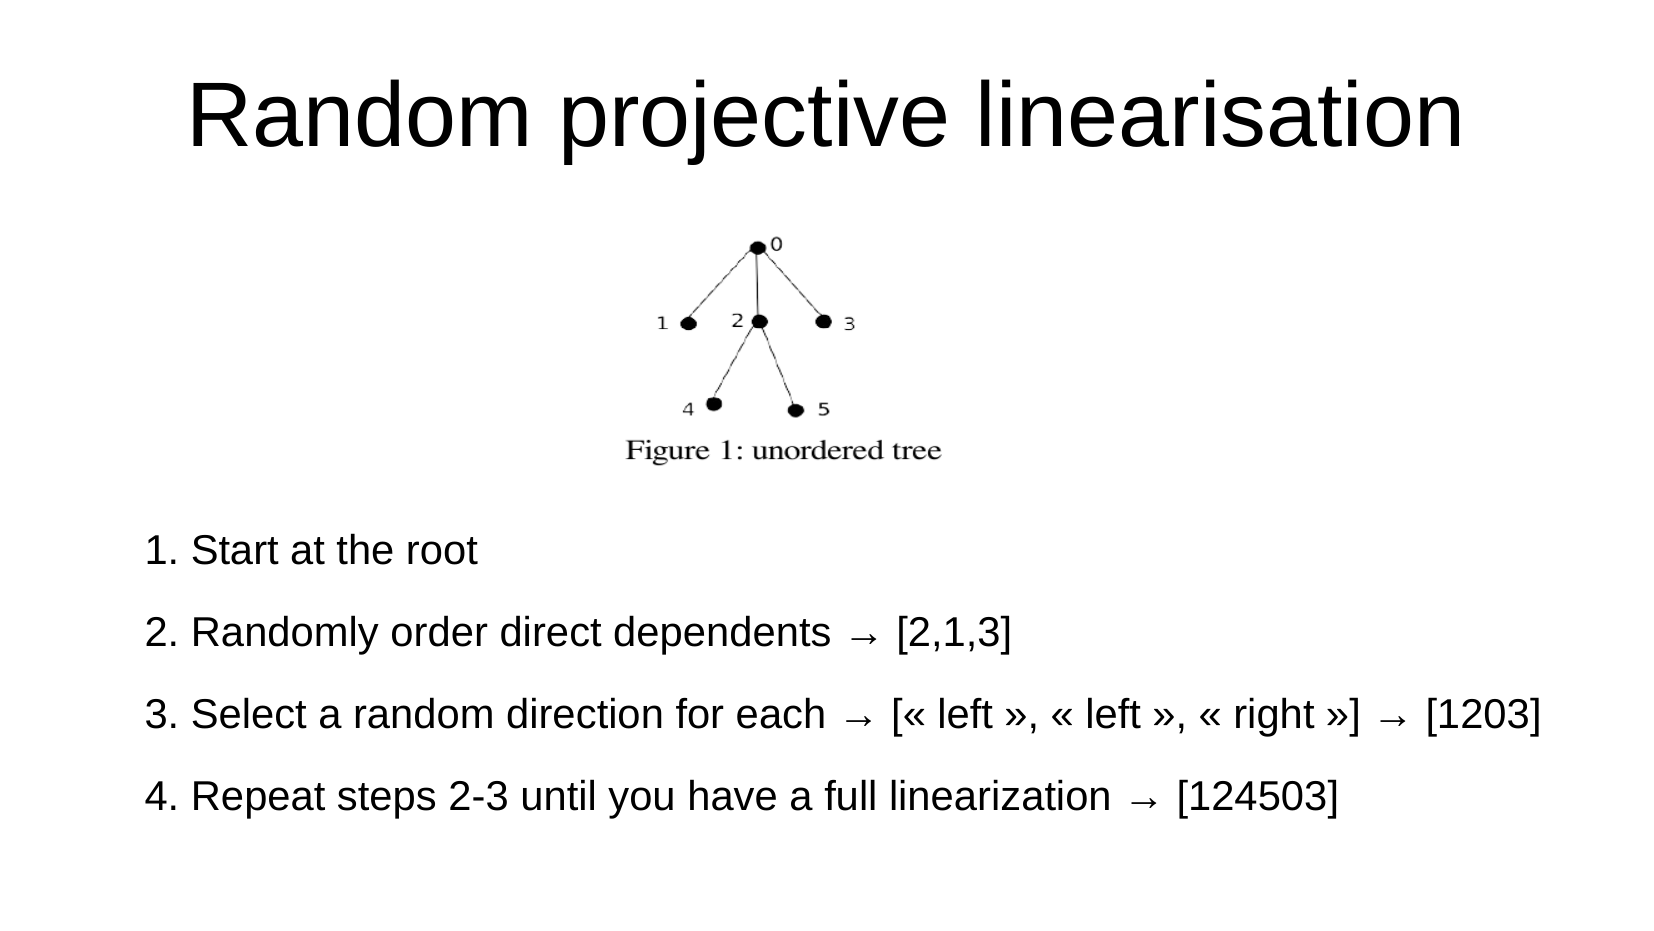

# Random projective linearisation
1. Start at the root
2. Randomly order direct dependents → [2,1,3]
3. Select a random direction for each → [« left », « left », « right »] → [1203]
4. Repeat steps 2-3 until you have a full linearization → [124503]